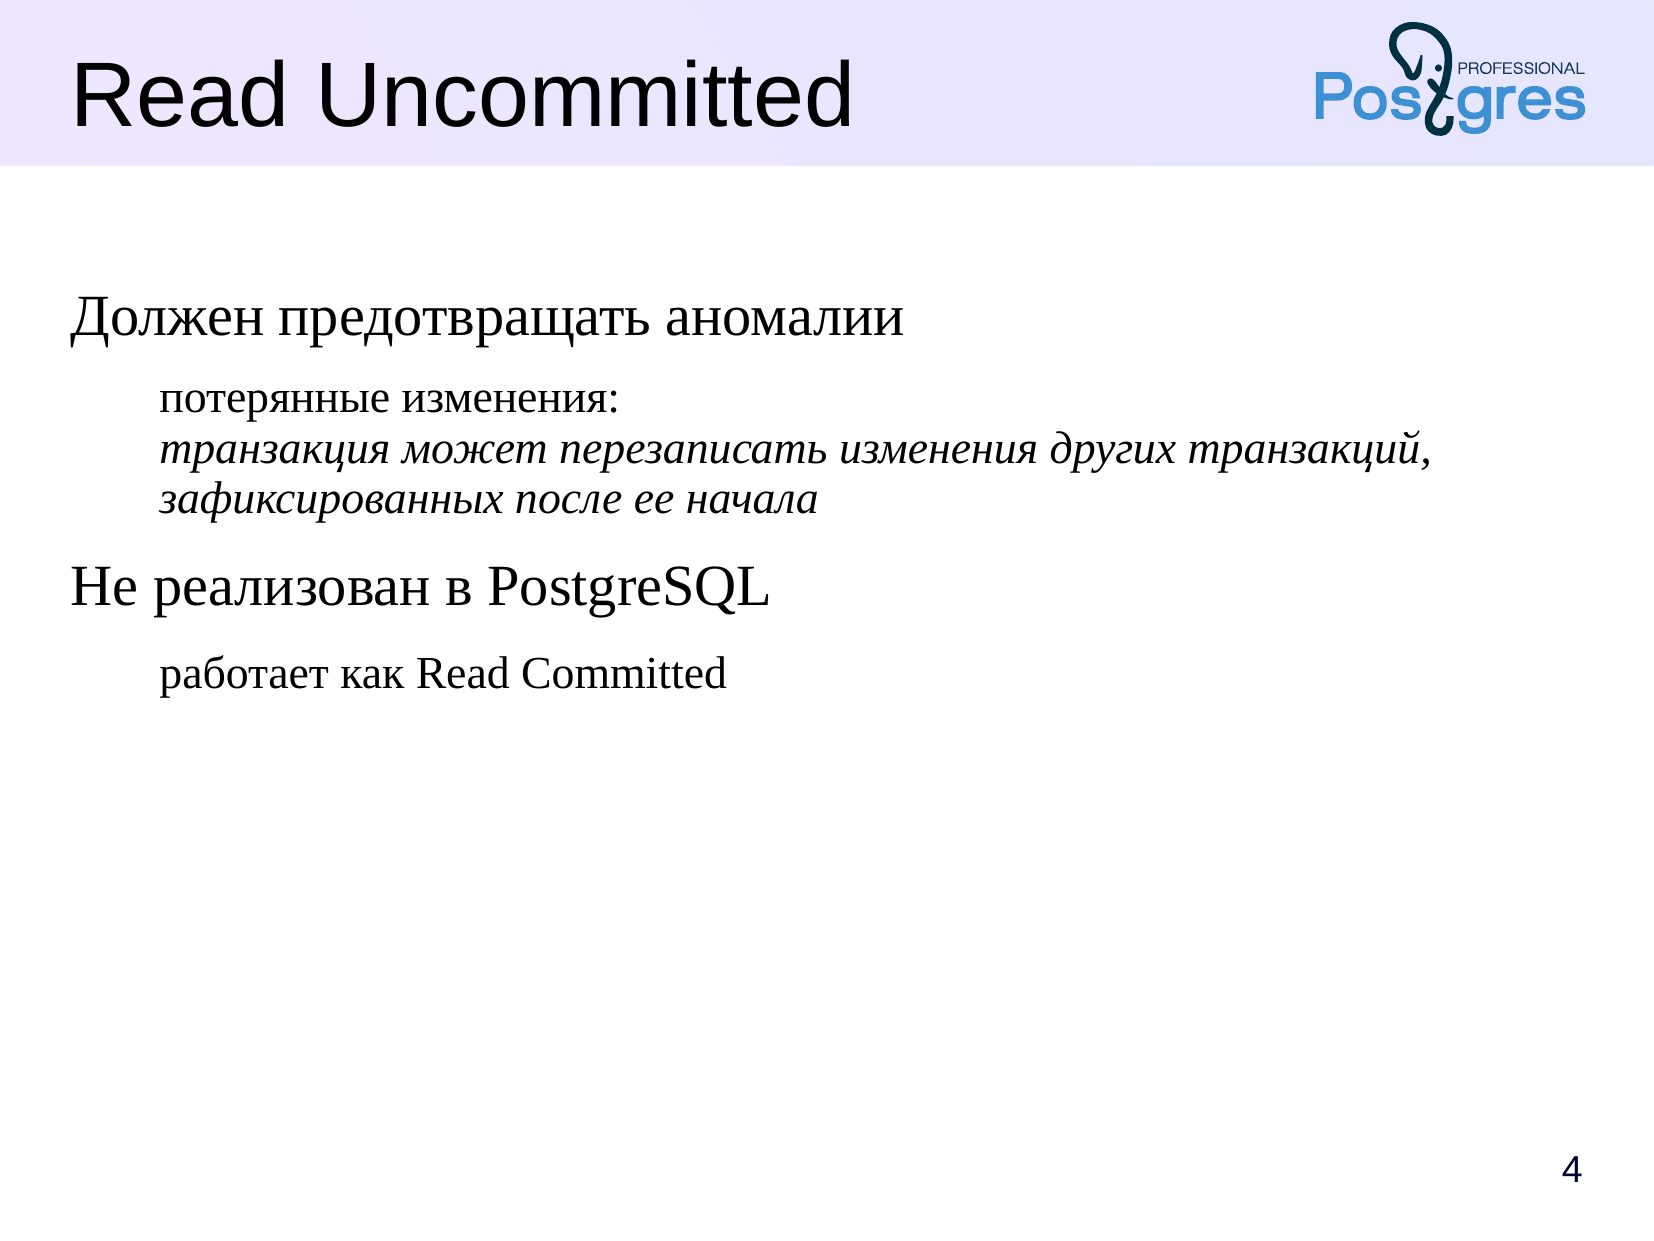

# Read Uncommitted
Должен предотвращать аномалии
потерянные изменения:
транзакция может перезаписать изменения других транзакций,
зафиксированных после ее начала
Не реализован в PostgreSQL
работает как Read Committed